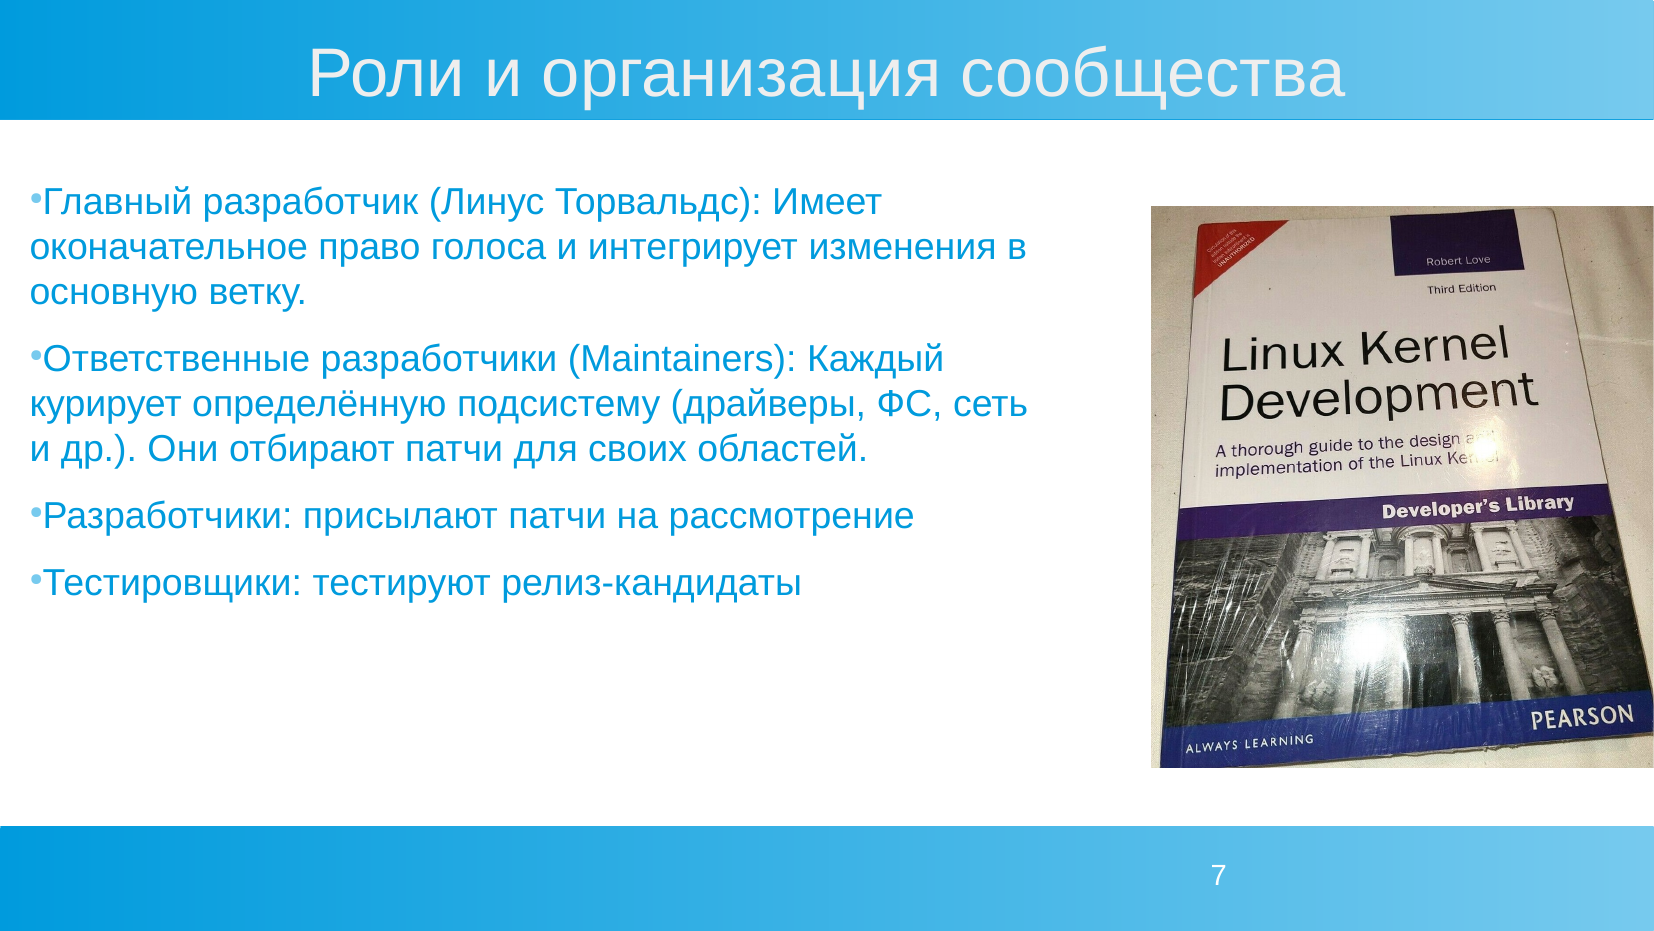

# Роли и организация сообщества
Главный разработчик (Линус Торвальдс): Имеет оконачательное право голоса и интегрирует изменения в основную ветку.
Ответственные разработчики (Maintainers): Каждый курирует определённую подсистему (драйверы, ФС, сеть и др.). Они отбирают патчи для своих областей.
Разработчики: присылают патчи на рассмотрение
Тестировщики: тестируют релиз-кандидаты